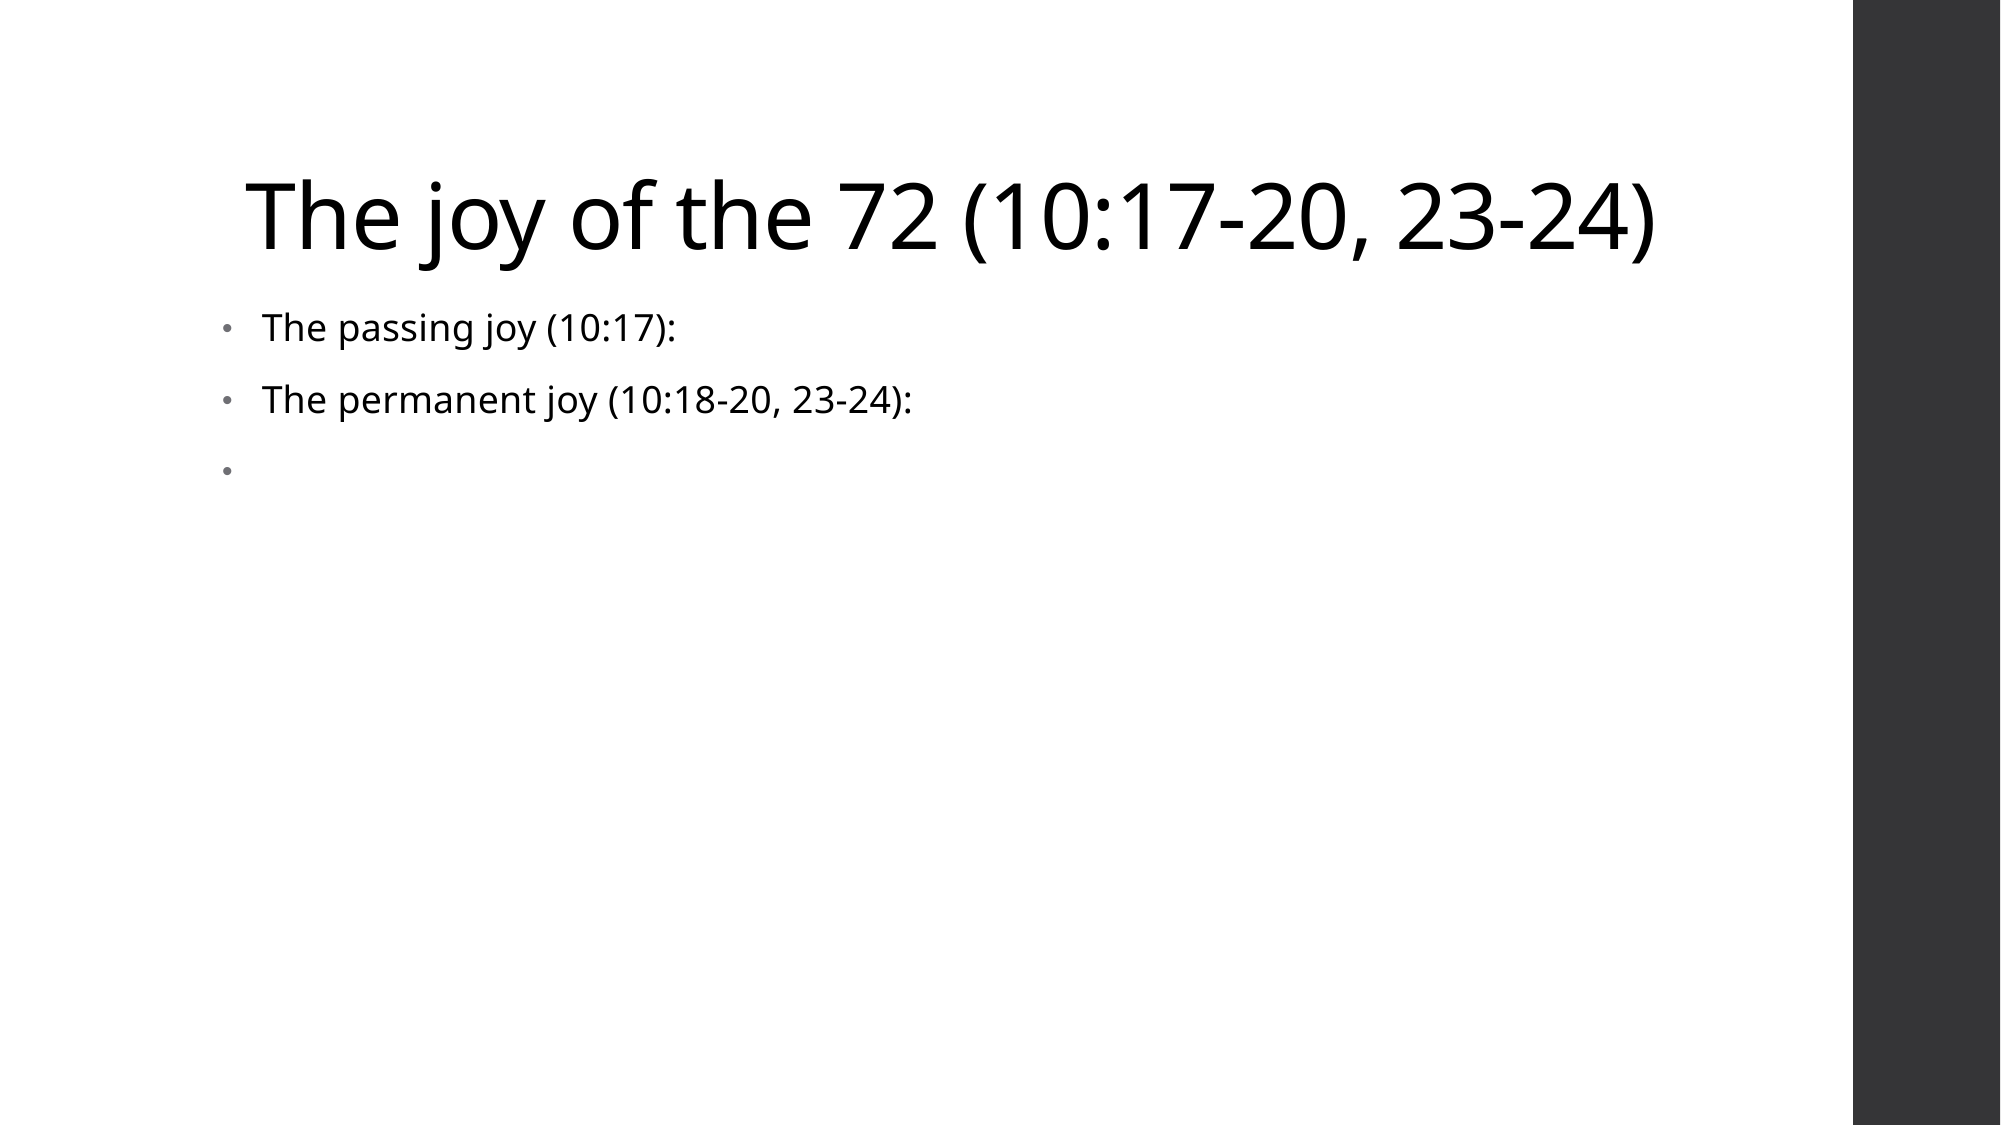

# The joy of the 72 (10:17-20, 23-24)
 The passing joy (10:17):
 The permanent joy (10:18-20, 23-24):